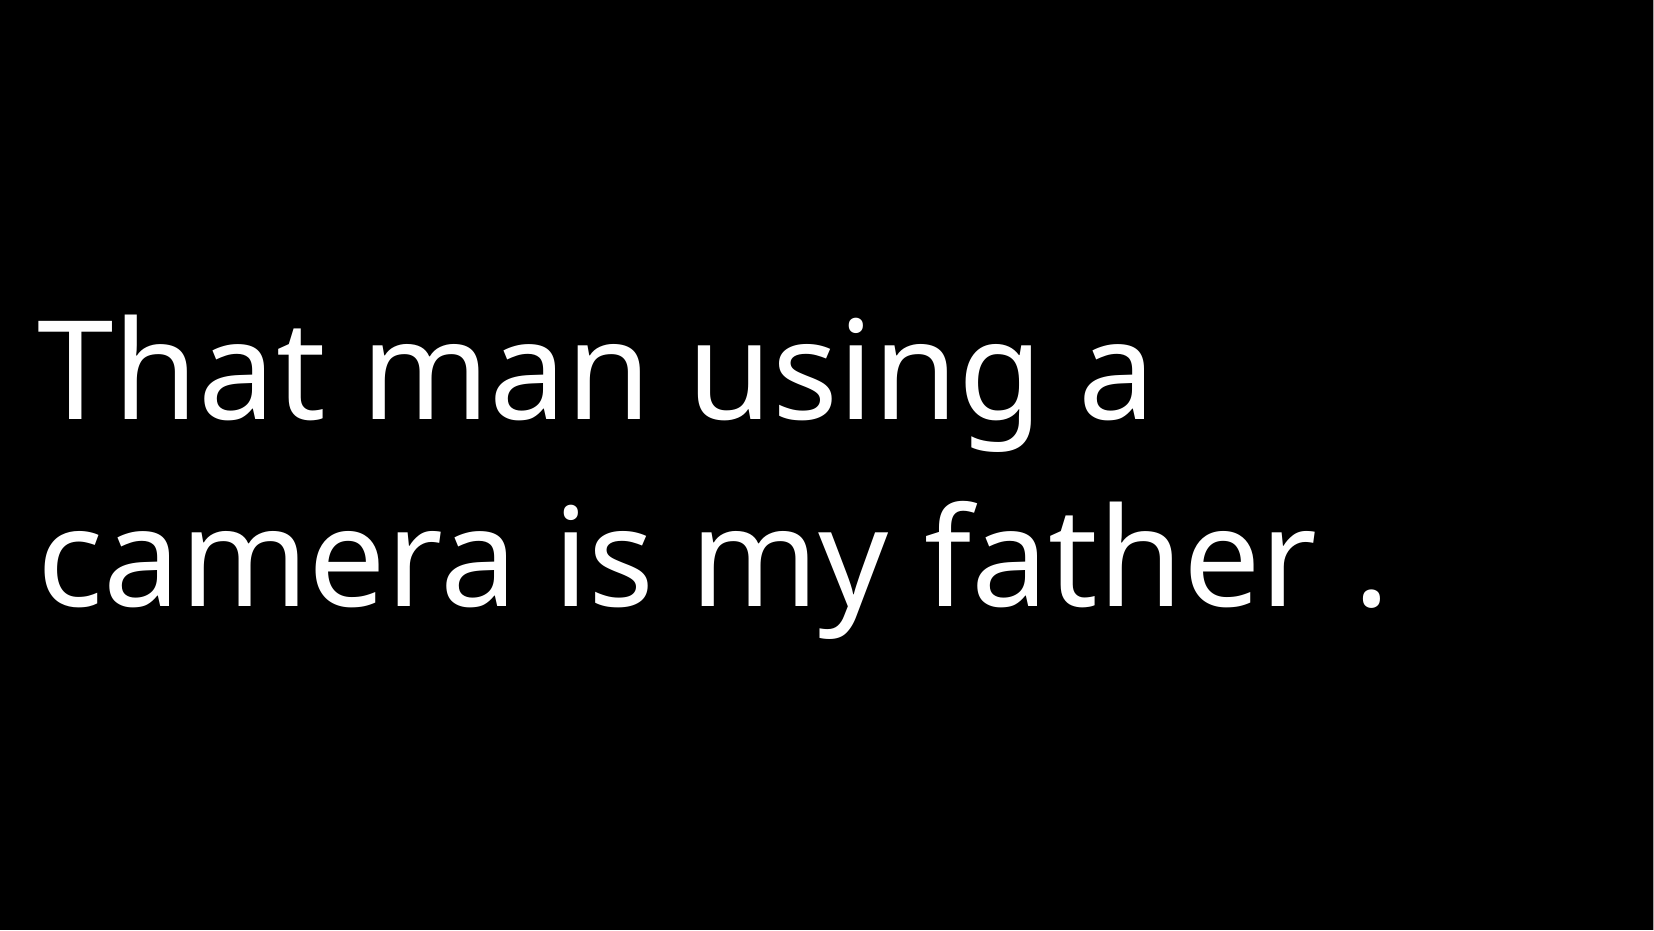

# That man using a camera is my father .